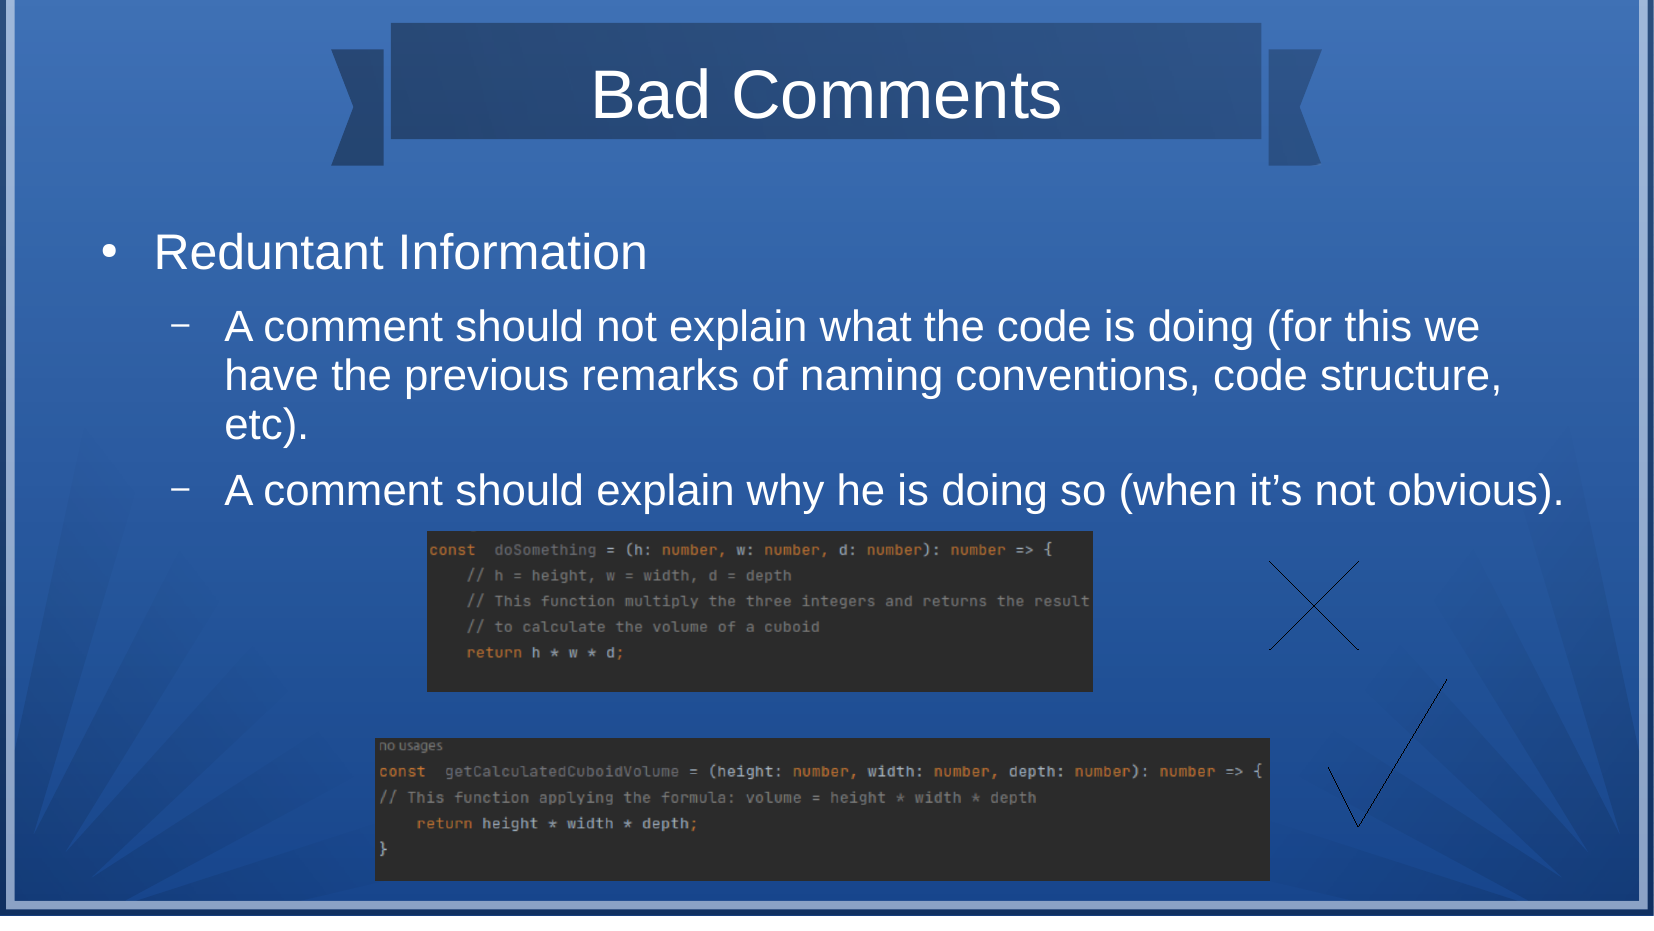

# Bad Comments
Reduntant Information
A comment should not explain what the code is doing (for this we have the previous remarks of naming conventions, code structure, etc).
A comment should explain why he is doing so (when it’s not obvious).